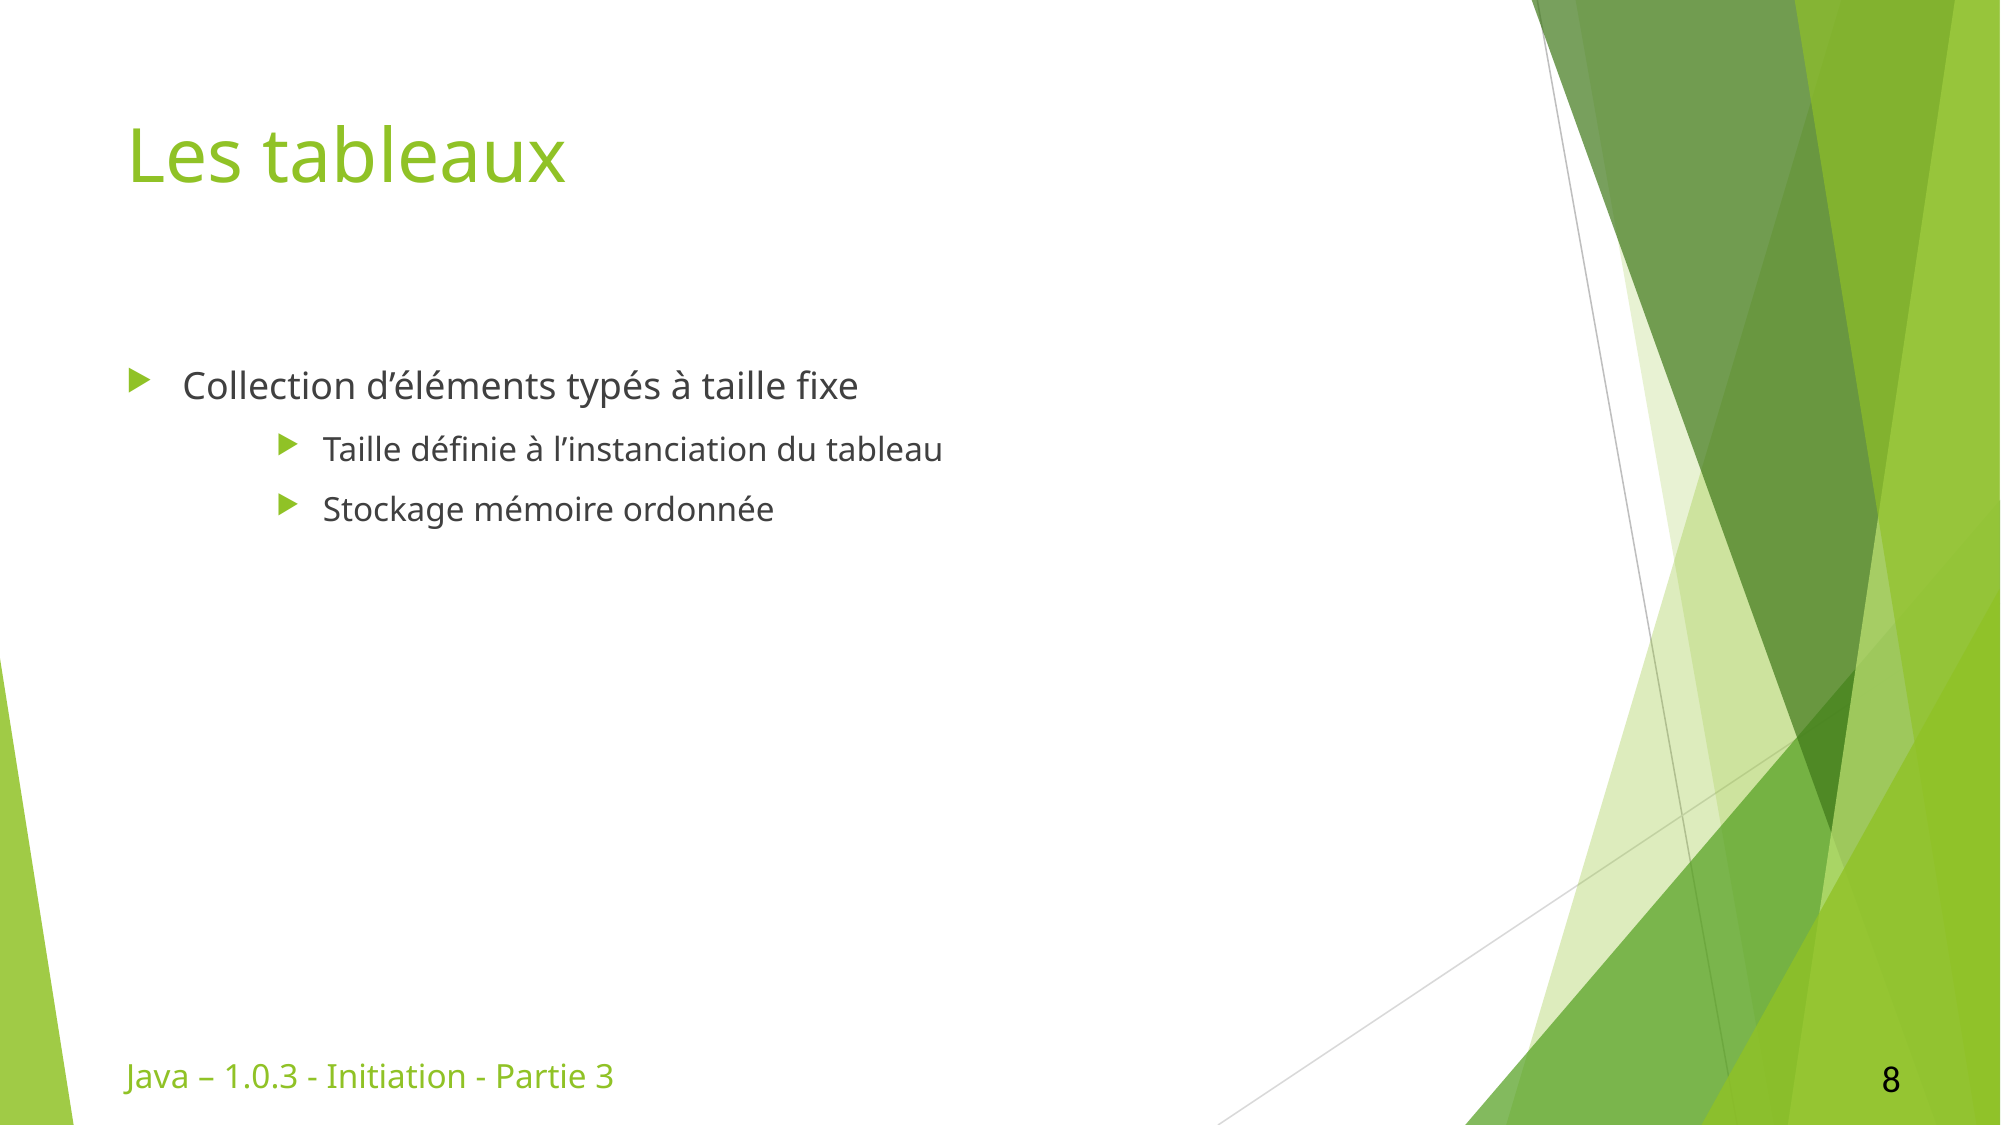

# Les tableaux
Collection d’éléments typés à taille fixe
Taille définie à l’instanciation du tableau
Stockage mémoire ordonnée
Java – 1.0.3 - Initiation - Partie 3